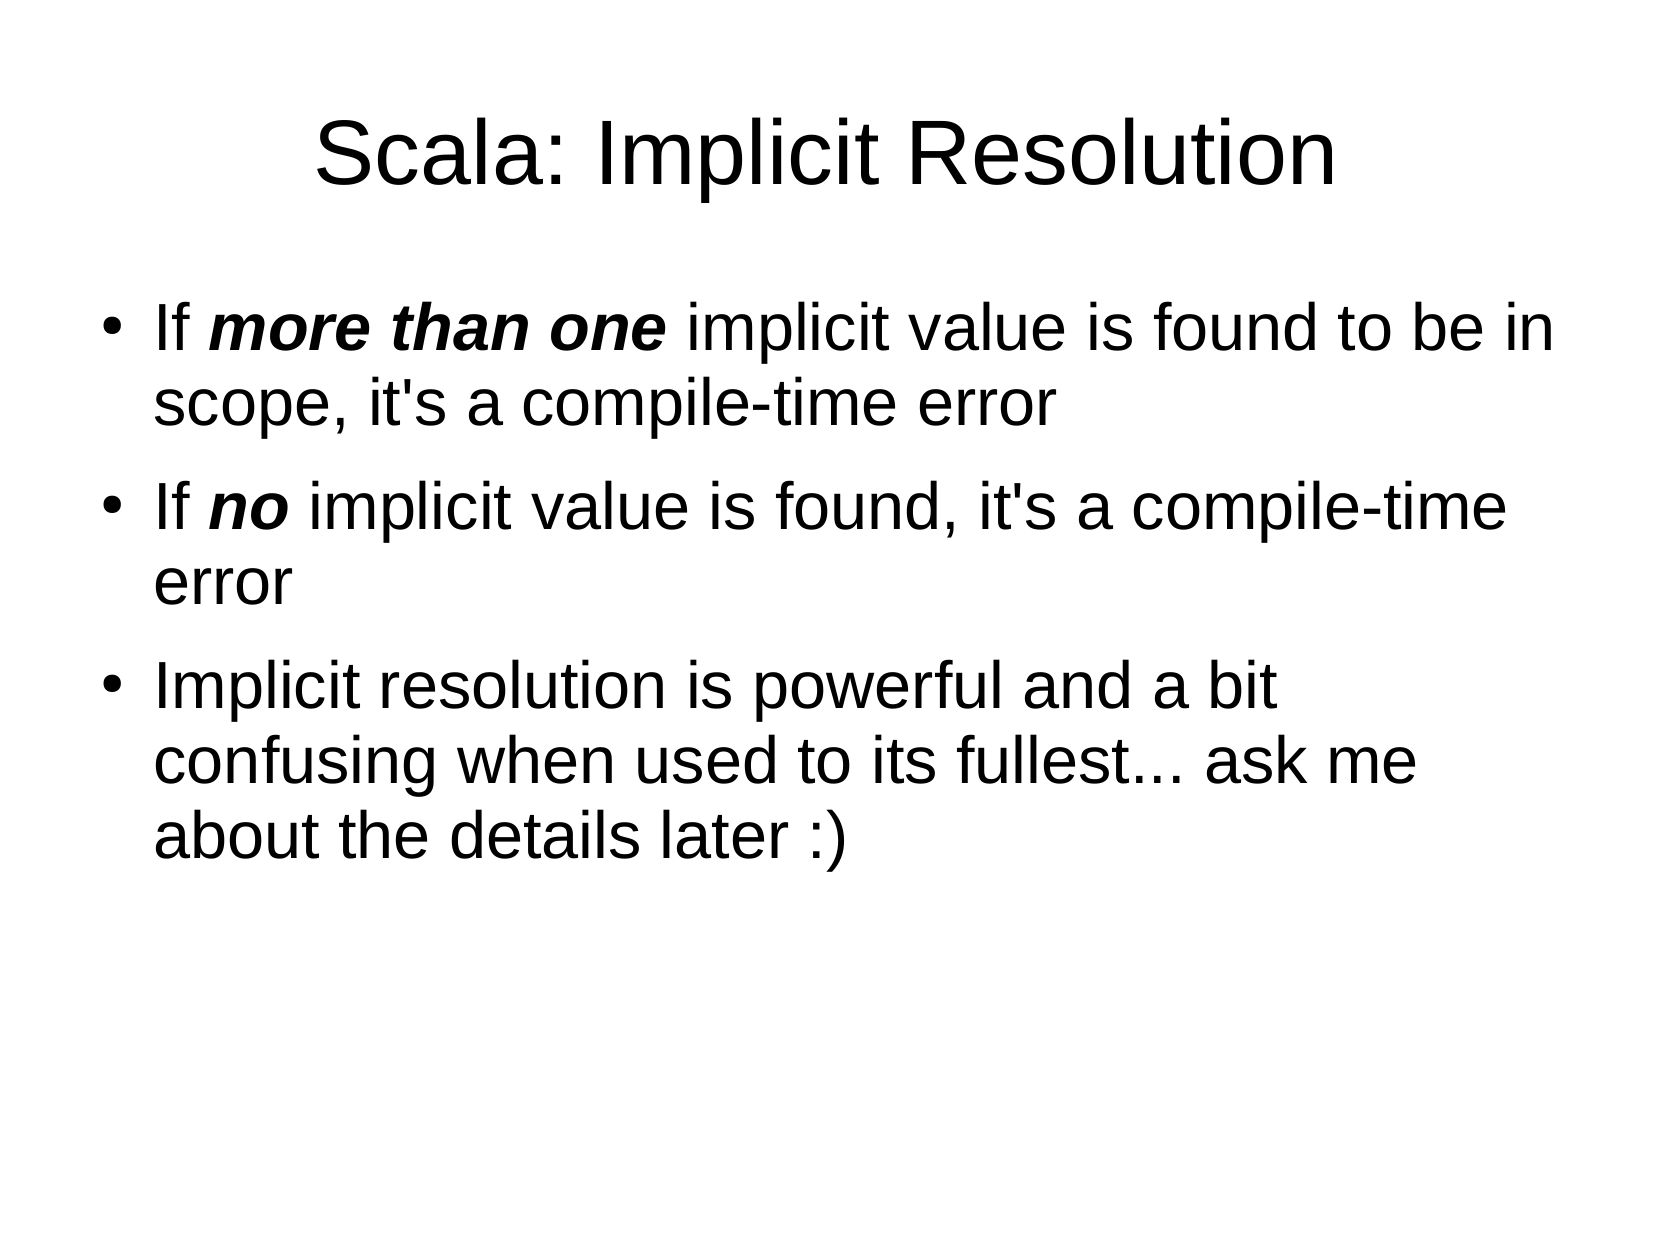

# Scala: Implicit Resolution
If more than one implicit value is found to be in scope, it's a compile-time error
If no implicit value is found, it's a compile-time error
Implicit resolution is powerful and a bit confusing when used to its fullest... ask me about the details later :)